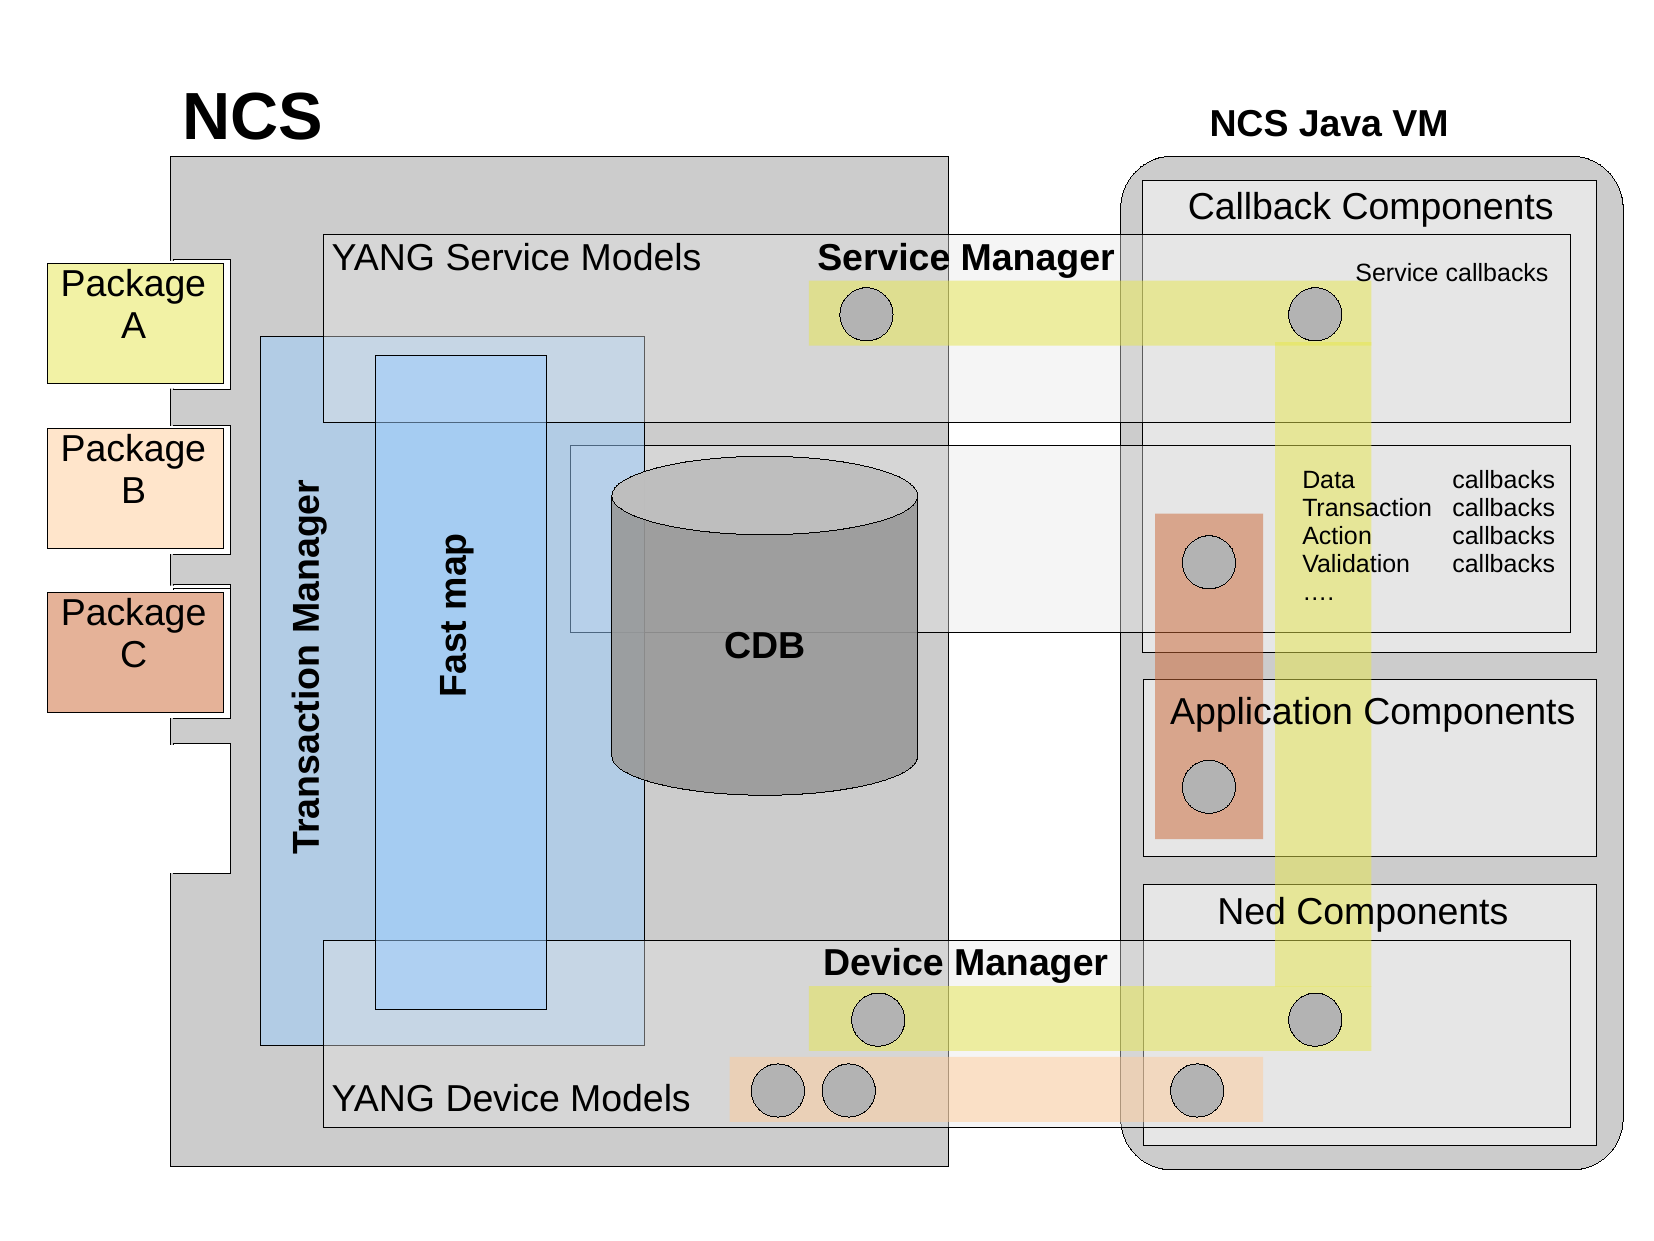

NCS
NCS Java VM
Callback Components
YANG Service Models
Service Manager
Service callbacks
Package
A
Package
B
CDB
Data		callbacks
Transaction 	callbacks
Action 	callbacks
Validation 	callbacks
….
Fast map
Package
C
Transaction Manager
Application Components
Ned Components
Device Manager
YANG Device Models